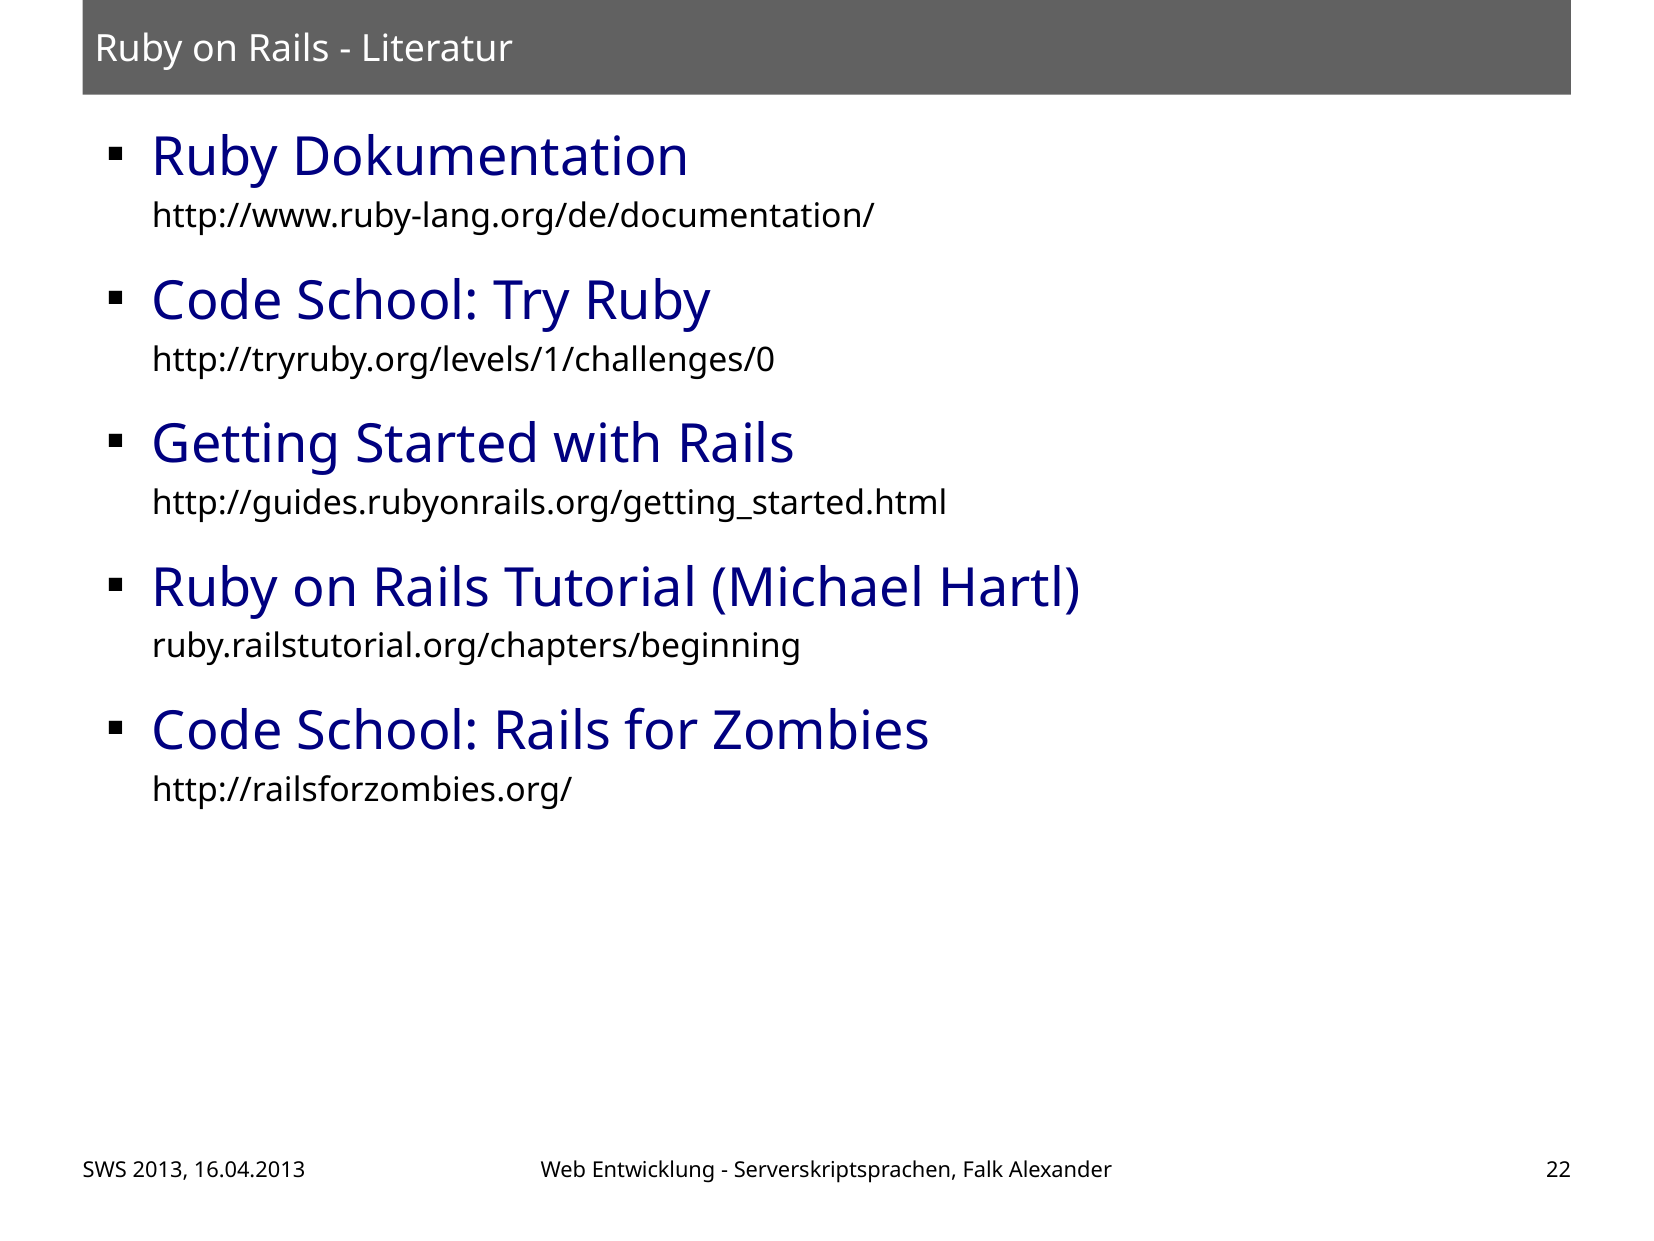

# Ruby on Rails - Literatur
Ruby Dokumentation
http://www.ruby-lang.org/de/documentation/
Code School: Try Ruby
http://tryruby.org/levels/1/challenges/0
Getting Started with Rails
http://guides.rubyonrails.org/getting_started.html
Ruby on Rails Tutorial (Michael Hartl)
ruby.railstutorial.org/chapters/beginning
Code School: Rails for Zombies
http://railsforzombies.org/
SWS 2013, 16.04.2013
Web Entwicklung - Serverskriptsprachen, Falk Alexander
22